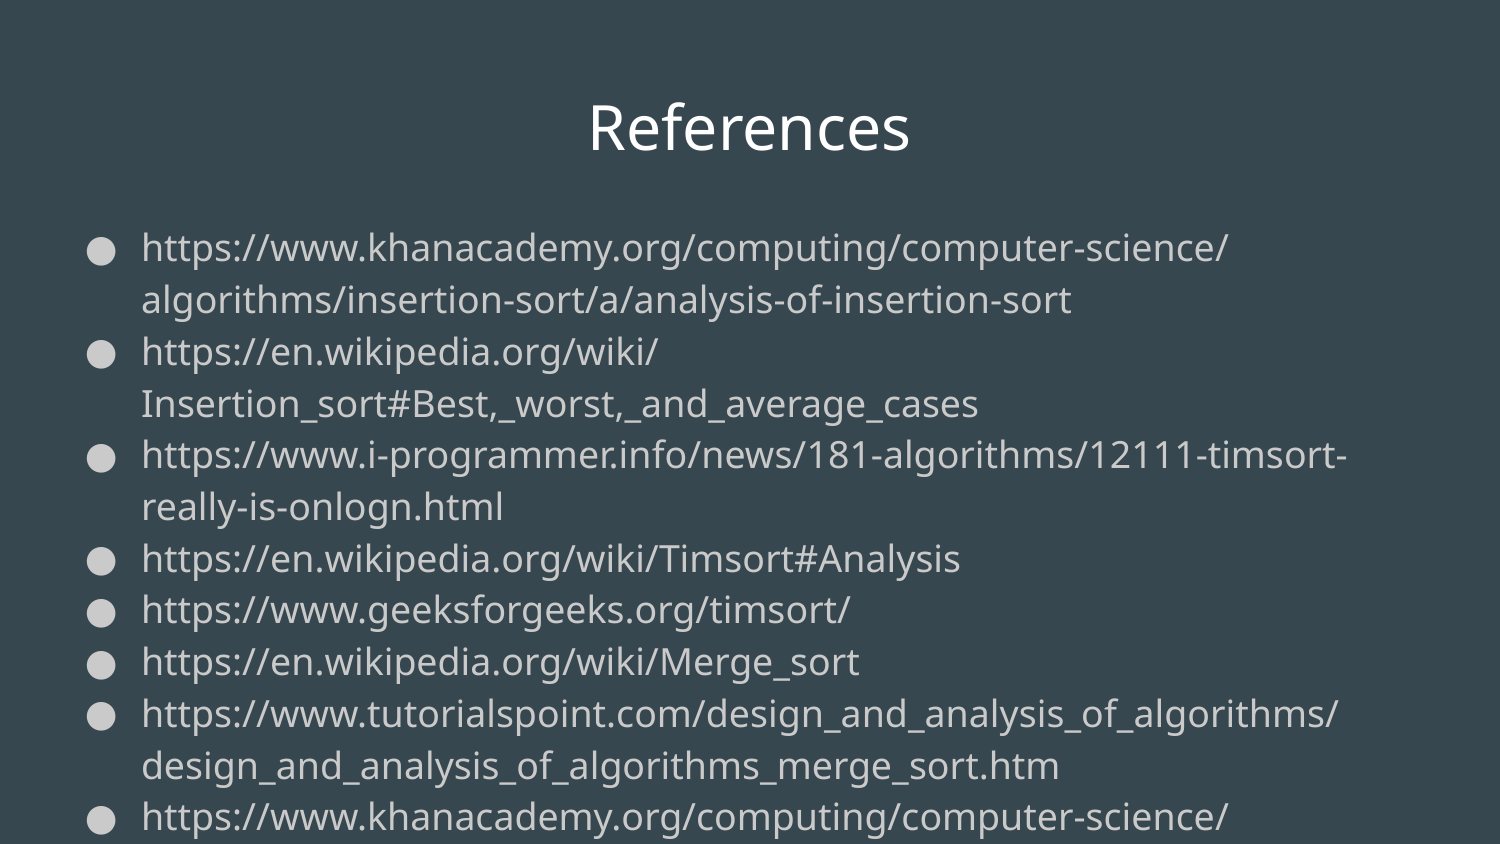

# References
https://www.khanacademy.org/computing/computer-science/algorithms/insertion-sort/a/analysis-of-insertion-sort
https://en.wikipedia.org/wiki/Insertion_sort#Best,_worst,_and_average_cases
https://www.i-programmer.info/news/181-algorithms/12111-timsort-really-is-onlogn.html
https://en.wikipedia.org/wiki/Timsort#Analysis
https://www.geeksforgeeks.org/timsort/
https://en.wikipedia.org/wiki/Merge_sort
https://www.tutorialspoint.com/design_and_analysis_of_algorithms/design_and_analysis_of_algorithms_merge_sort.htm
https://www.khanacademy.org/computing/computer-science/algorithms/merge-sort/a/analysis-of-merge-sort